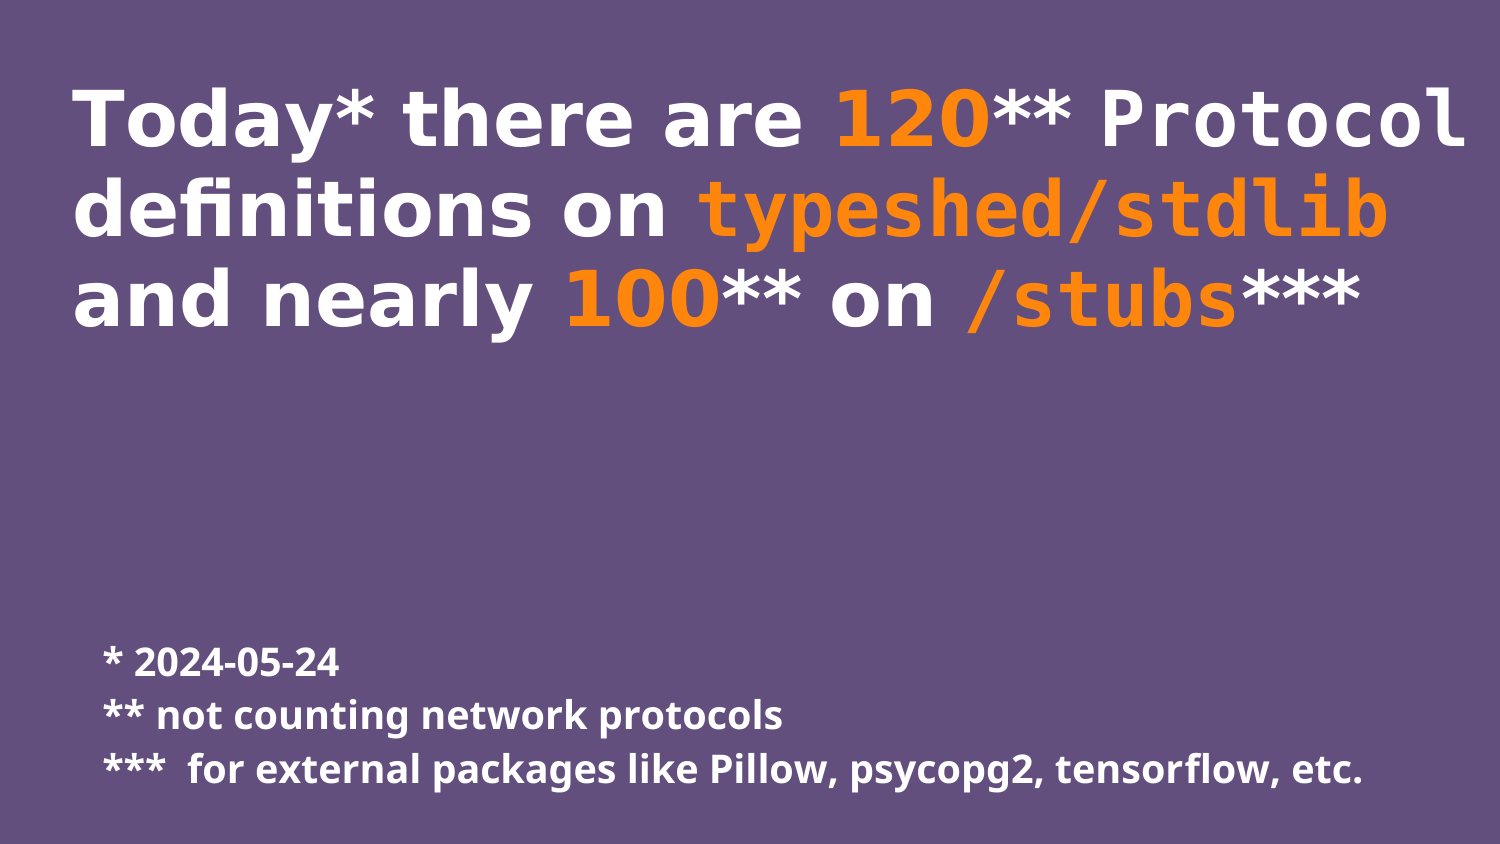

Today* there are 120** Protocol
definitions on typeshed/stdlib
and nearly 100** on /stubs***
* 2024-05-24
** not counting network protocols
*** for external packages like Pillow, psycopg2, tensorflow, etc.